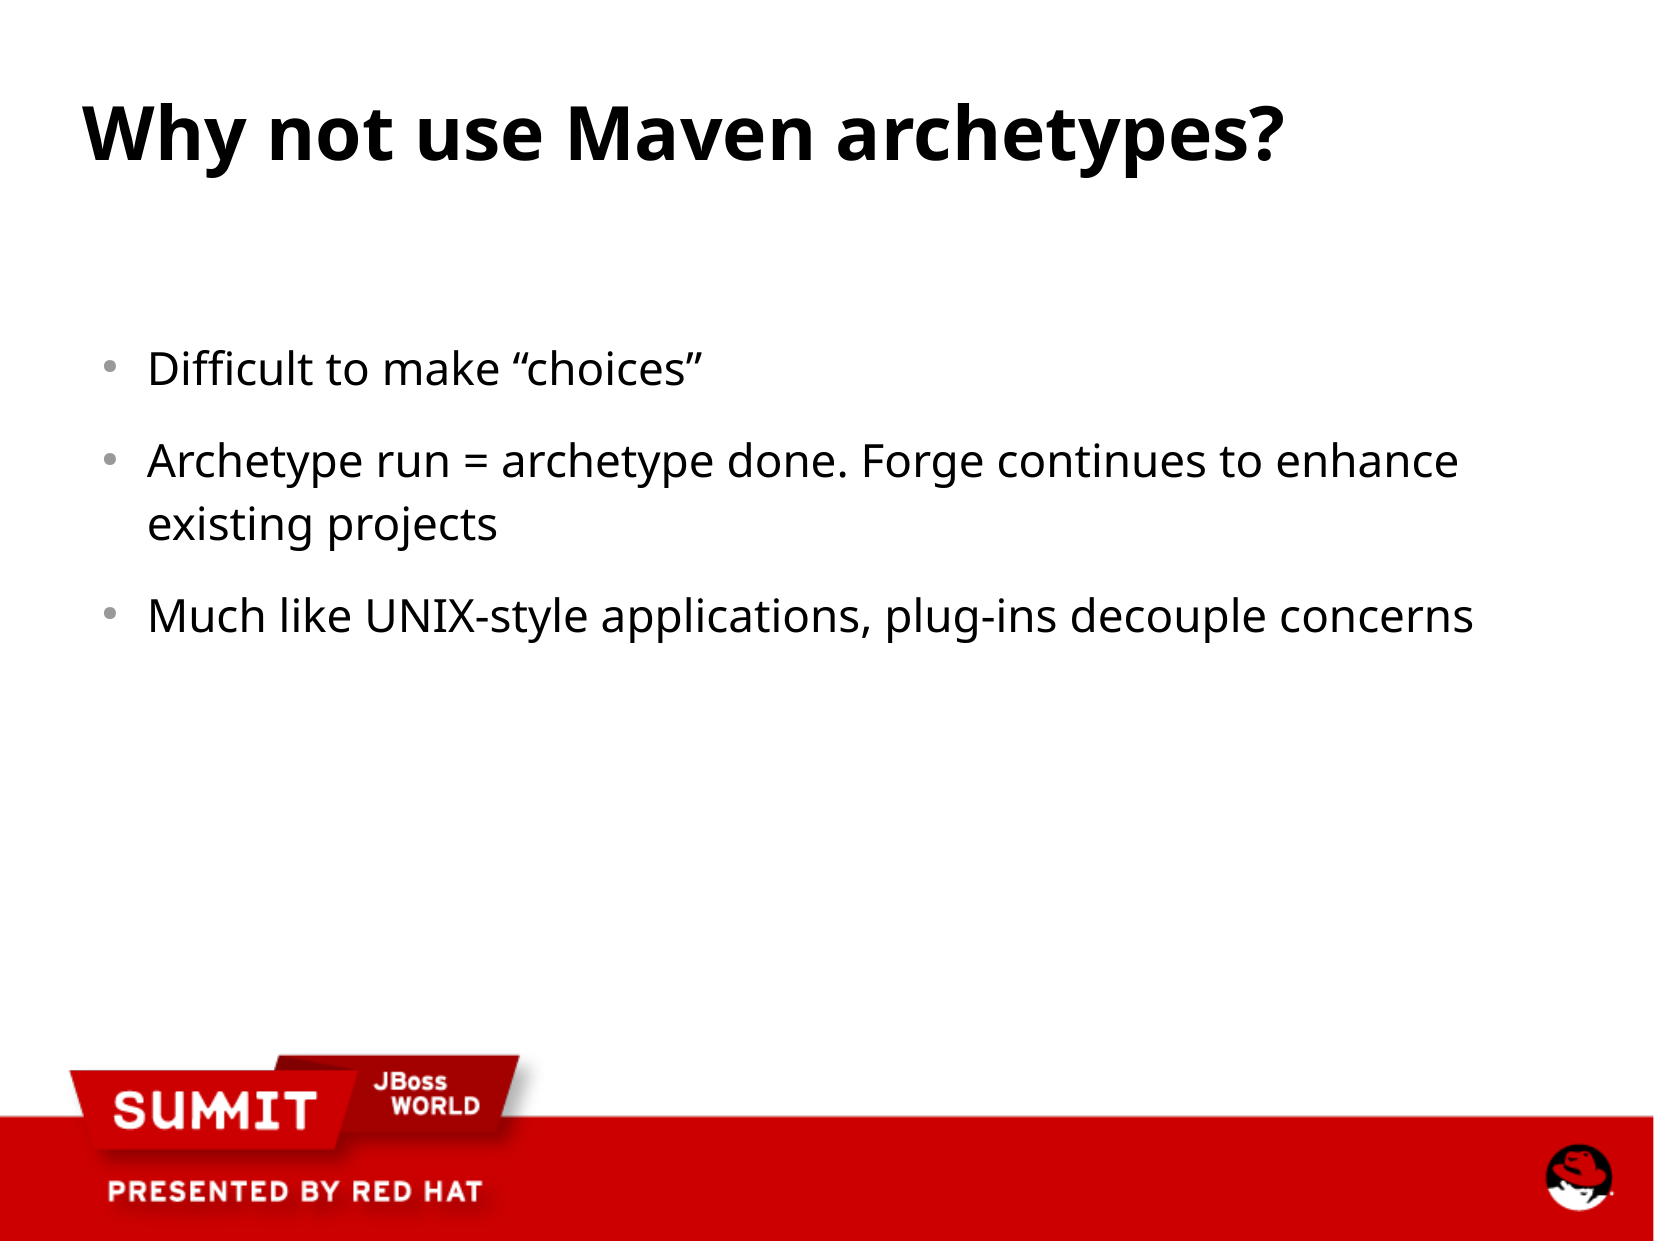

# Why not use Maven archetypes?
Difficult to make “choices”
Archetype run = archetype done. Forge continues to enhance existing projects
Much like UNIX-style applications, plug-ins decouple concerns